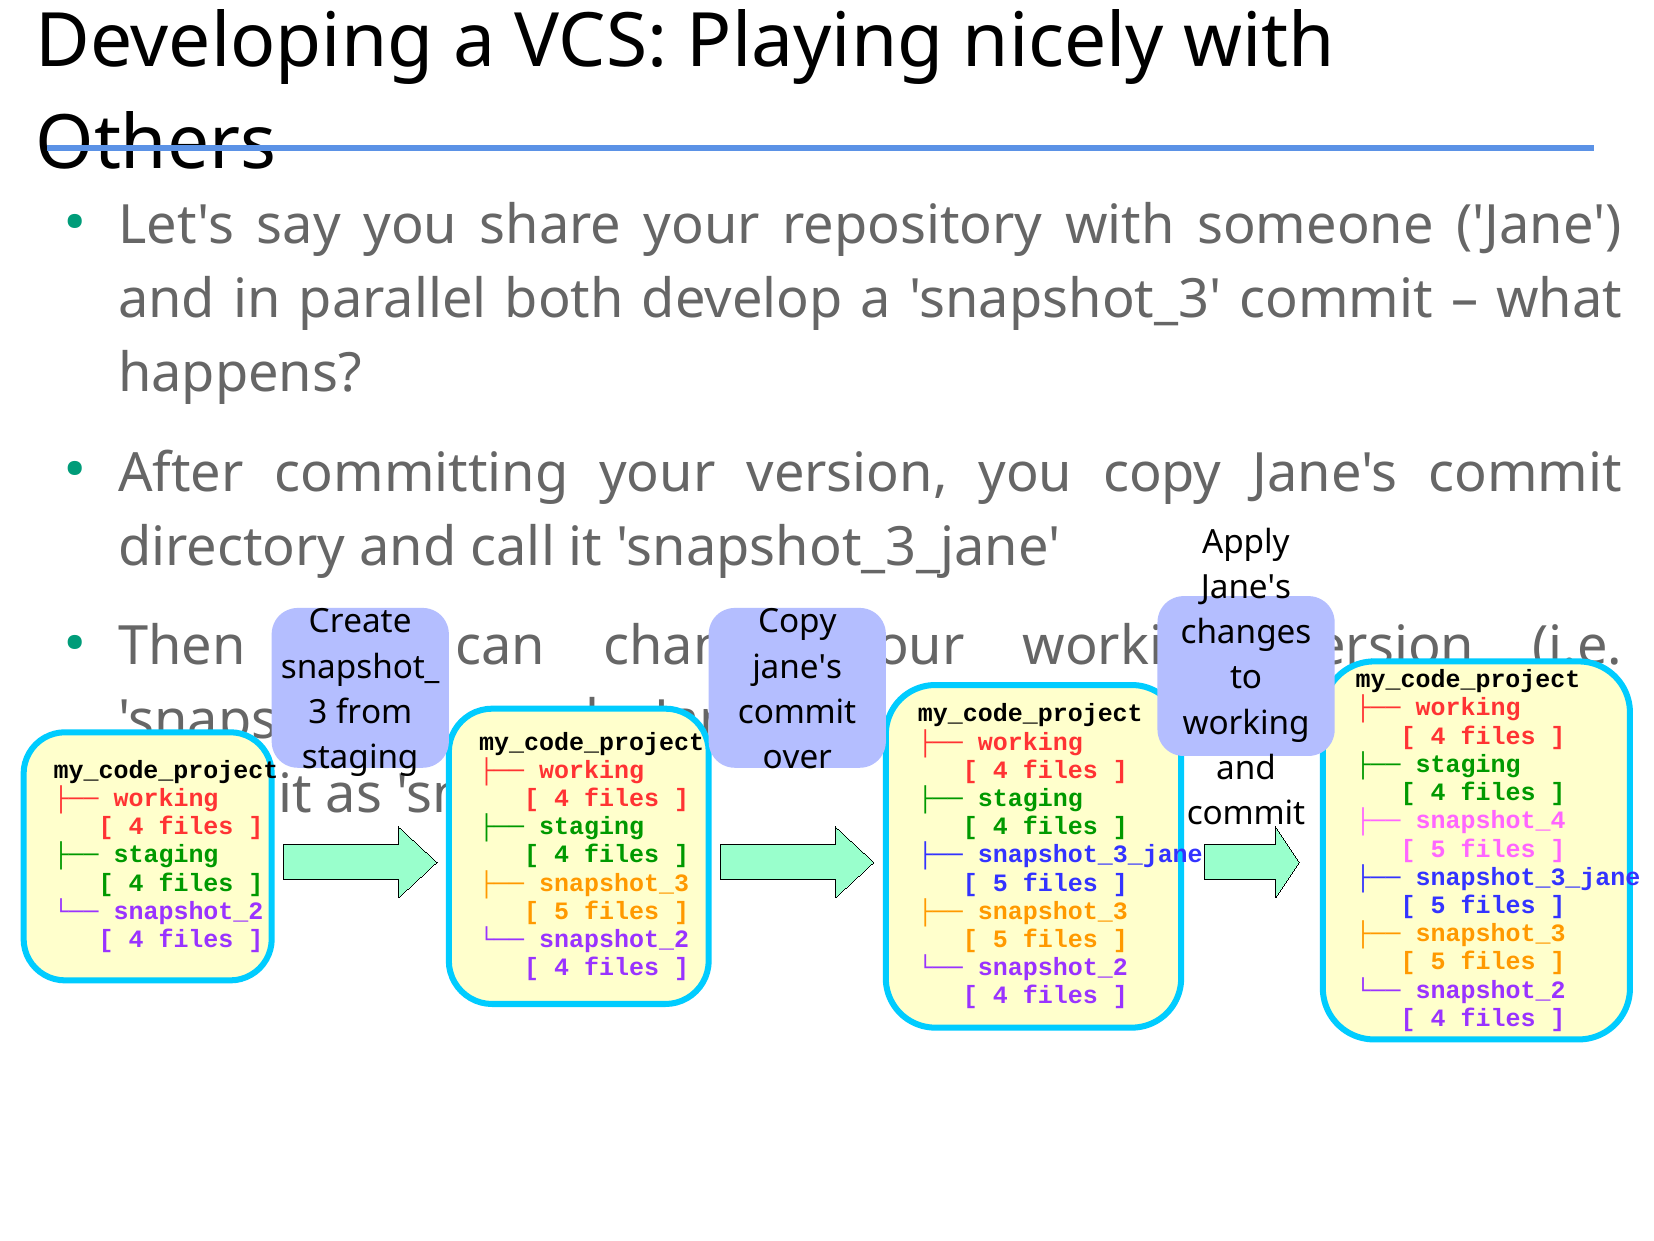

# Developing a VCS: Playing nicely with Others
Let's say you share your repository with someone ('Jane') and in parallel both develop a 'snapshot_3' commit – what happens?
After committing your version, you copy Jane's commit directory and call it 'snapshot_3_jane'
Then you can change your working version (i.e. 'snapshot_3'), apply Jane's changes and finally make the commit as 'snapshot_4'
Because you are merging two sets of changes, this final commit is called a 'Merge Commit'
Apply Jane's changes to working and commit
Create snapshot_3 from staging
Copy jane's commit over
my_code_project
├── working
 [ 4 files ]
├── staging
 [ 4 files ]
├── snapshot_4
 [ 5 files ]
├── snapshot_3_jane
 [ 5 files ]
├── snapshot_3
 [ 5 files ]
└── snapshot_2
 [ 4 files ]
my_code_project
├── working
 [ 4 files ]
├── staging
 [ 4 files ]
├── snapshot_3_jane
 [ 5 files ]
├── snapshot_3
 [ 5 files ]
└── snapshot_2
 [ 4 files ]
my_code_project
├── working
 [ 4 files ]
├── staging
 [ 4 files ]
├── snapshot_3
 [ 5 files ]
└── snapshot_2
 [ 4 files ]
my_code_project
├── working
 [ 4 files ]
├── staging
 [ 4 files ]
└── snapshot_2
 [ 4 files ]